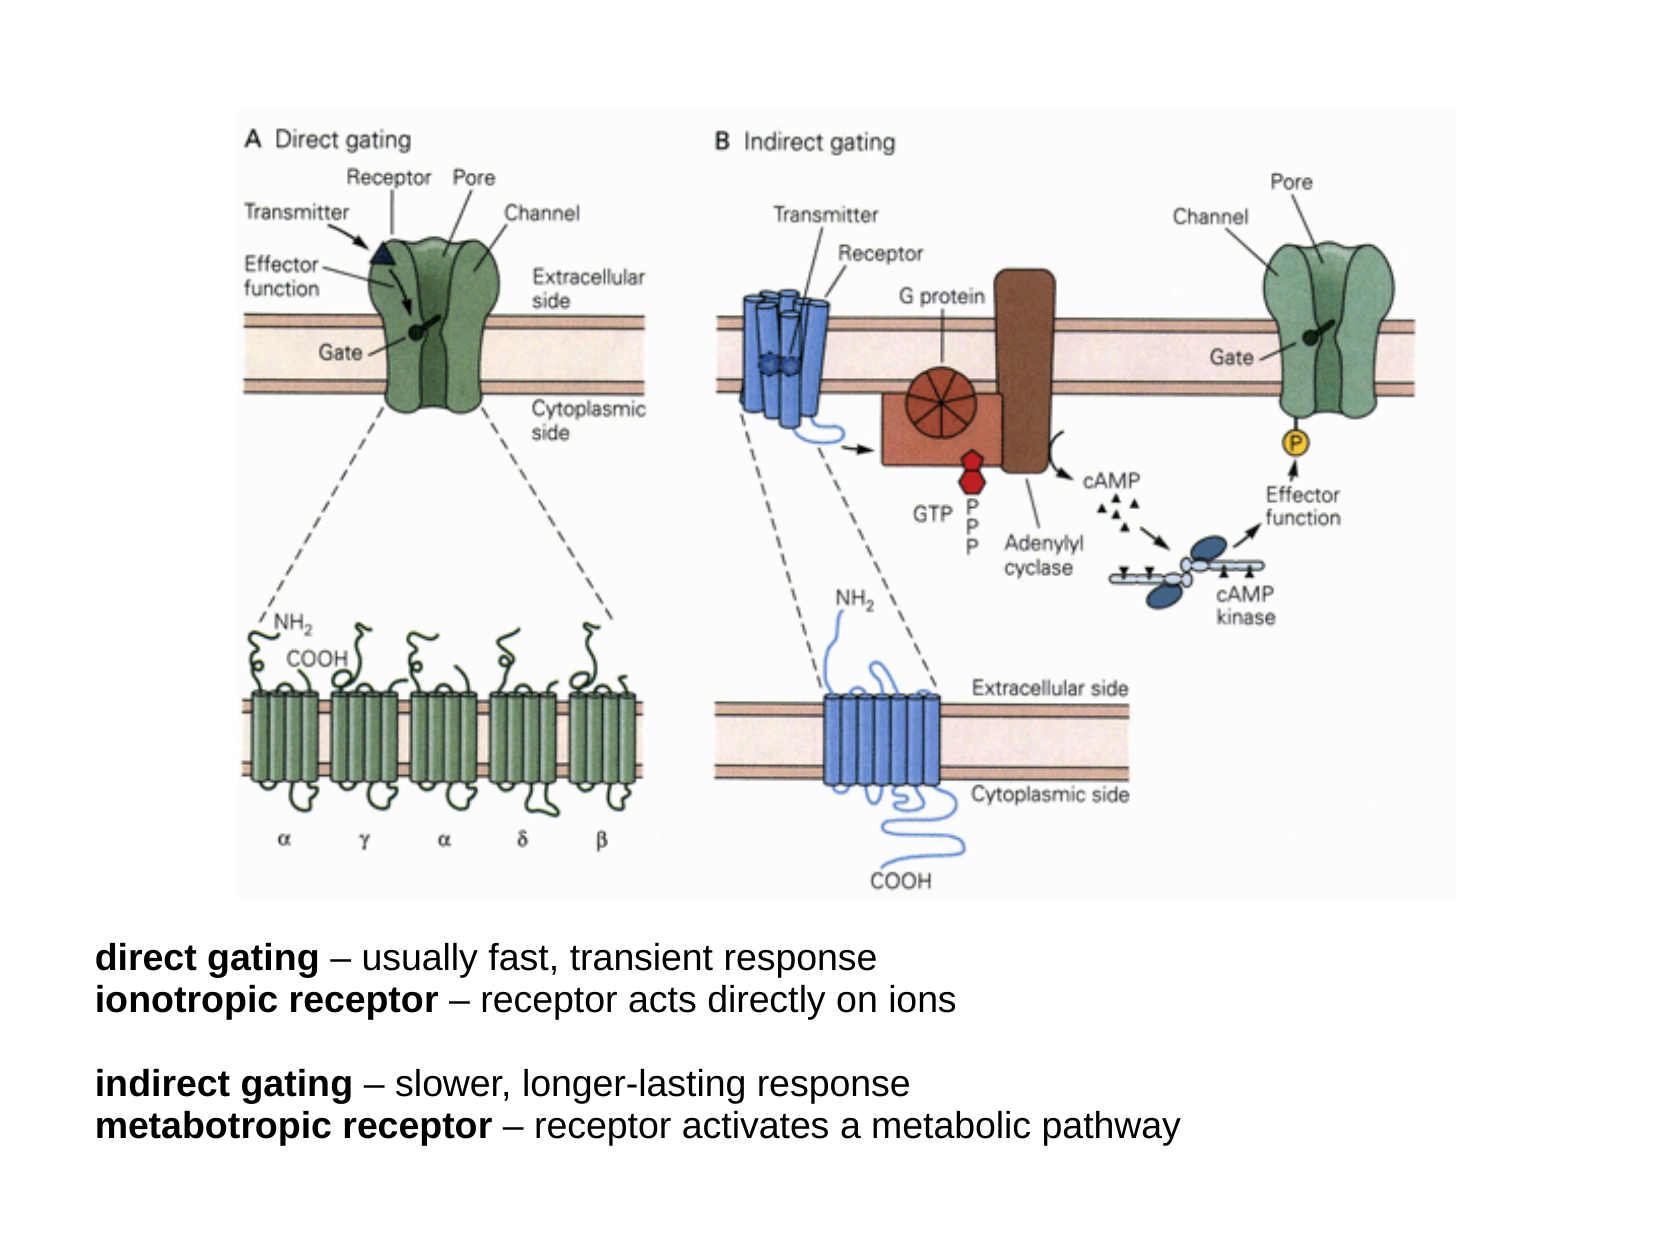

direct gating – usually fast, transient response
ionotropic receptor – receptor acts directly on ions
indirect gating – slower, longer-lasting response
metabotropic receptor – receptor activates a metabolic pathway